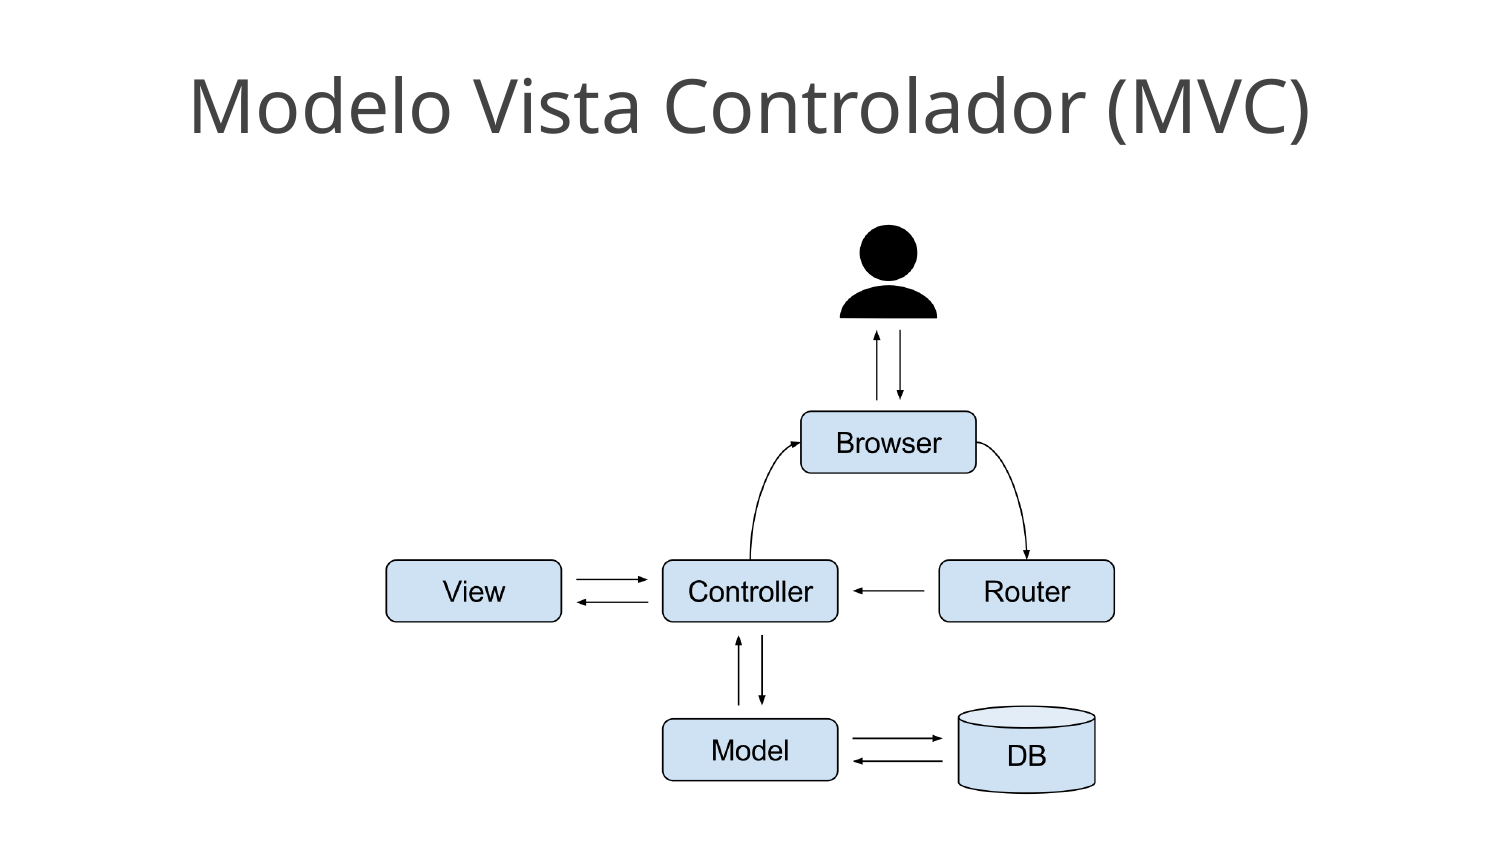

¿Por qué Ruby?
Modelo Vista Controlador (MVC)